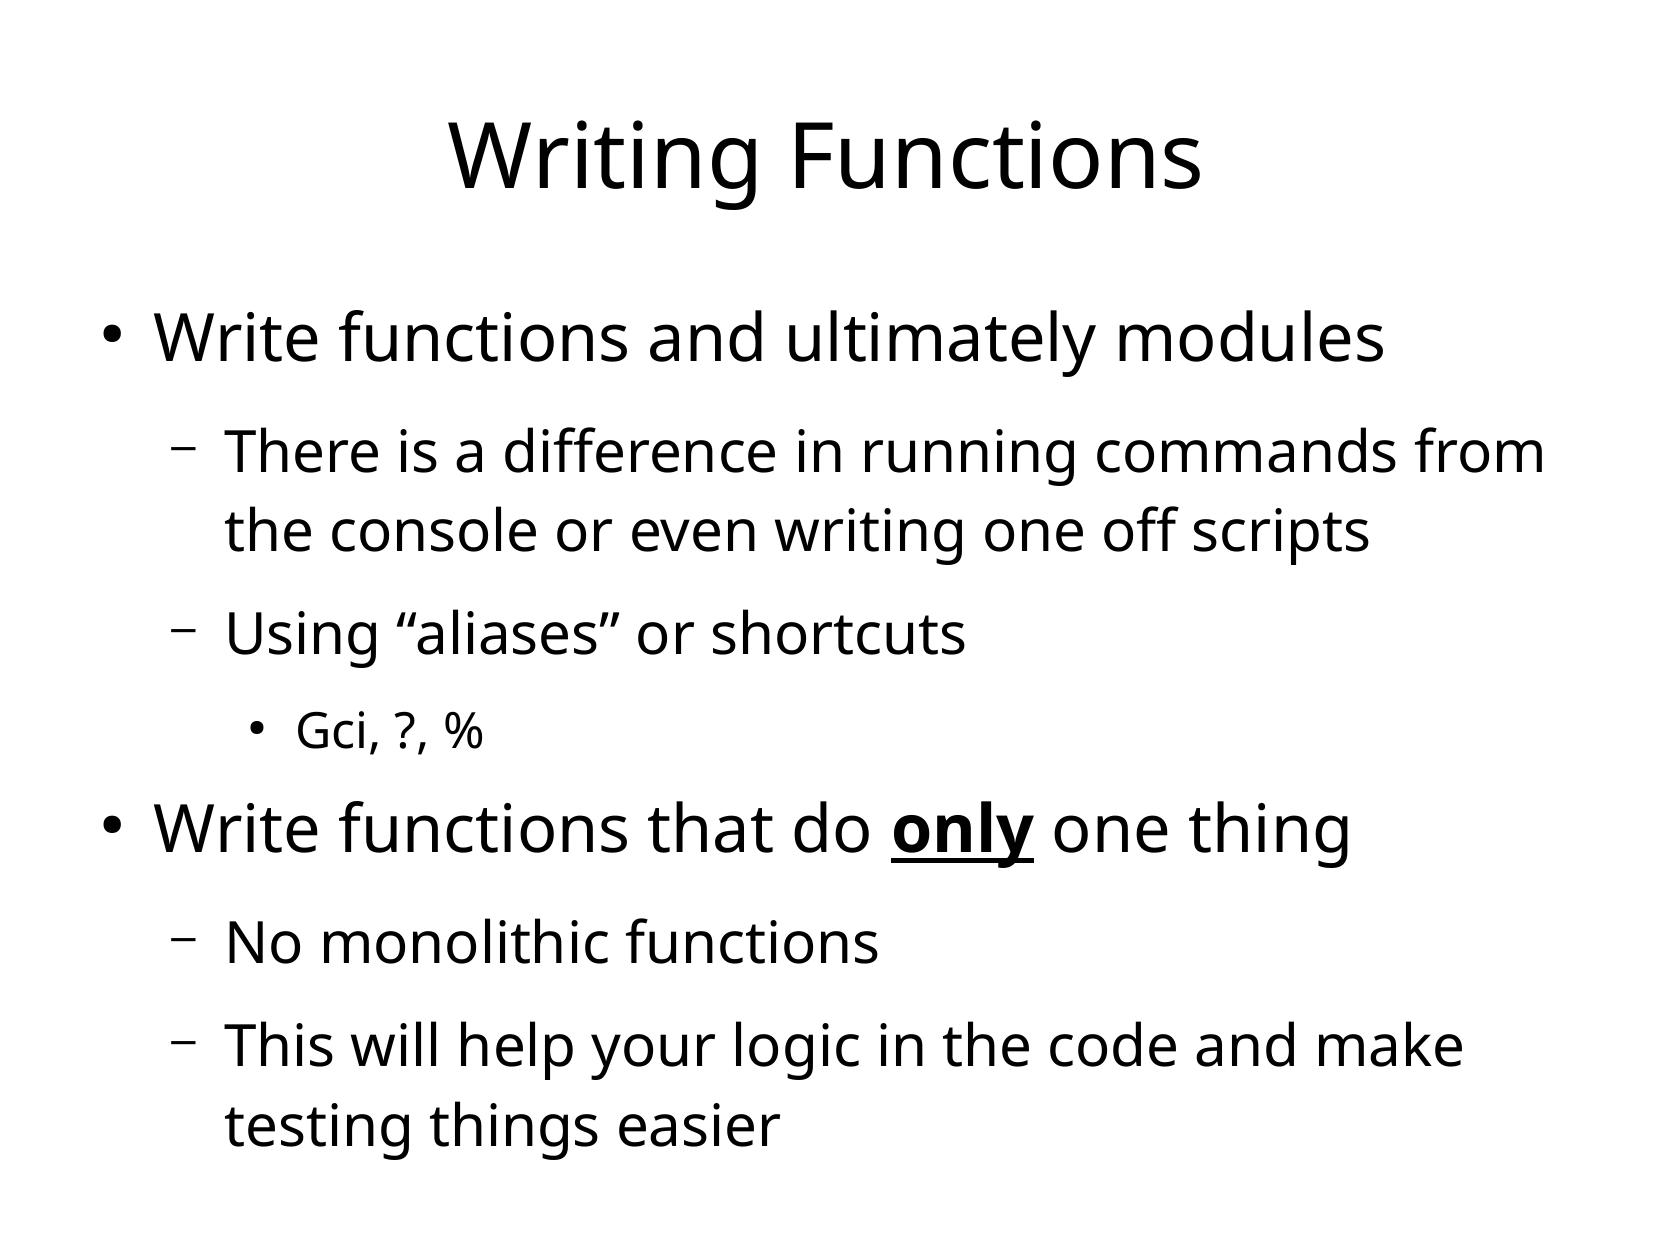

# Writing Functions
Write functions and ultimately modules
There is a difference in running commands from the console or even writing one off scripts
Using “aliases” or shortcuts
Gci, ?, %
Write functions that do only one thing
No monolithic functions
This will help your logic in the code and make testing things easier